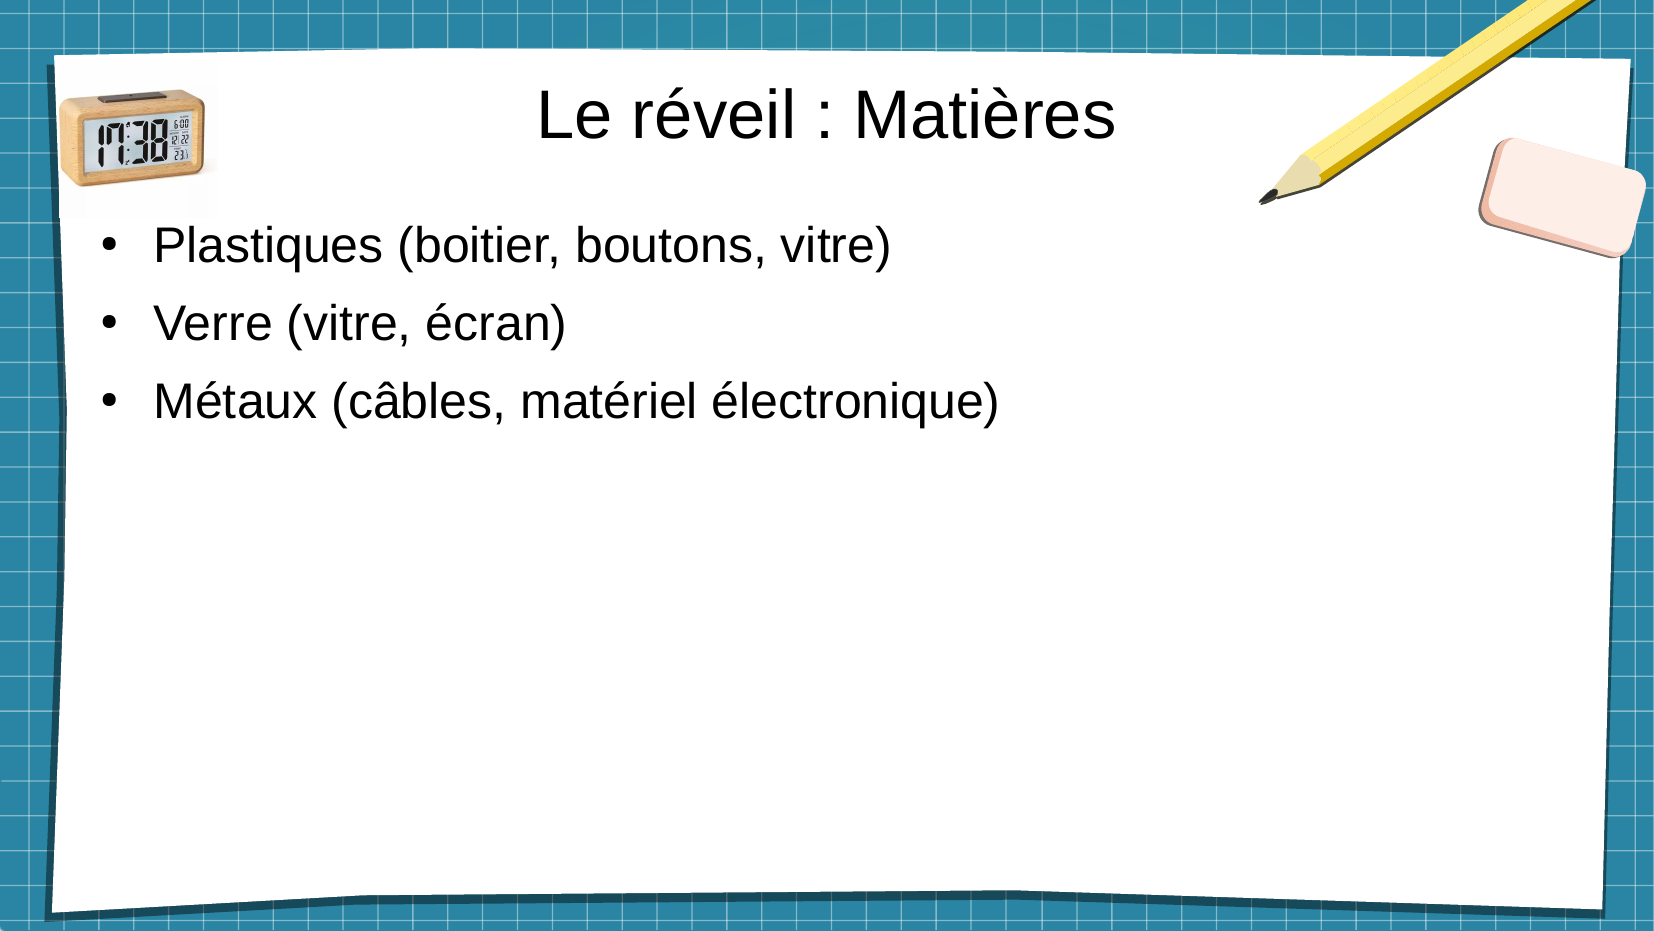

# Le réveil : Matières
Plastiques (boitier, boutons, vitre)
Verre (vitre, écran)
Métaux (câbles, matériel électronique)